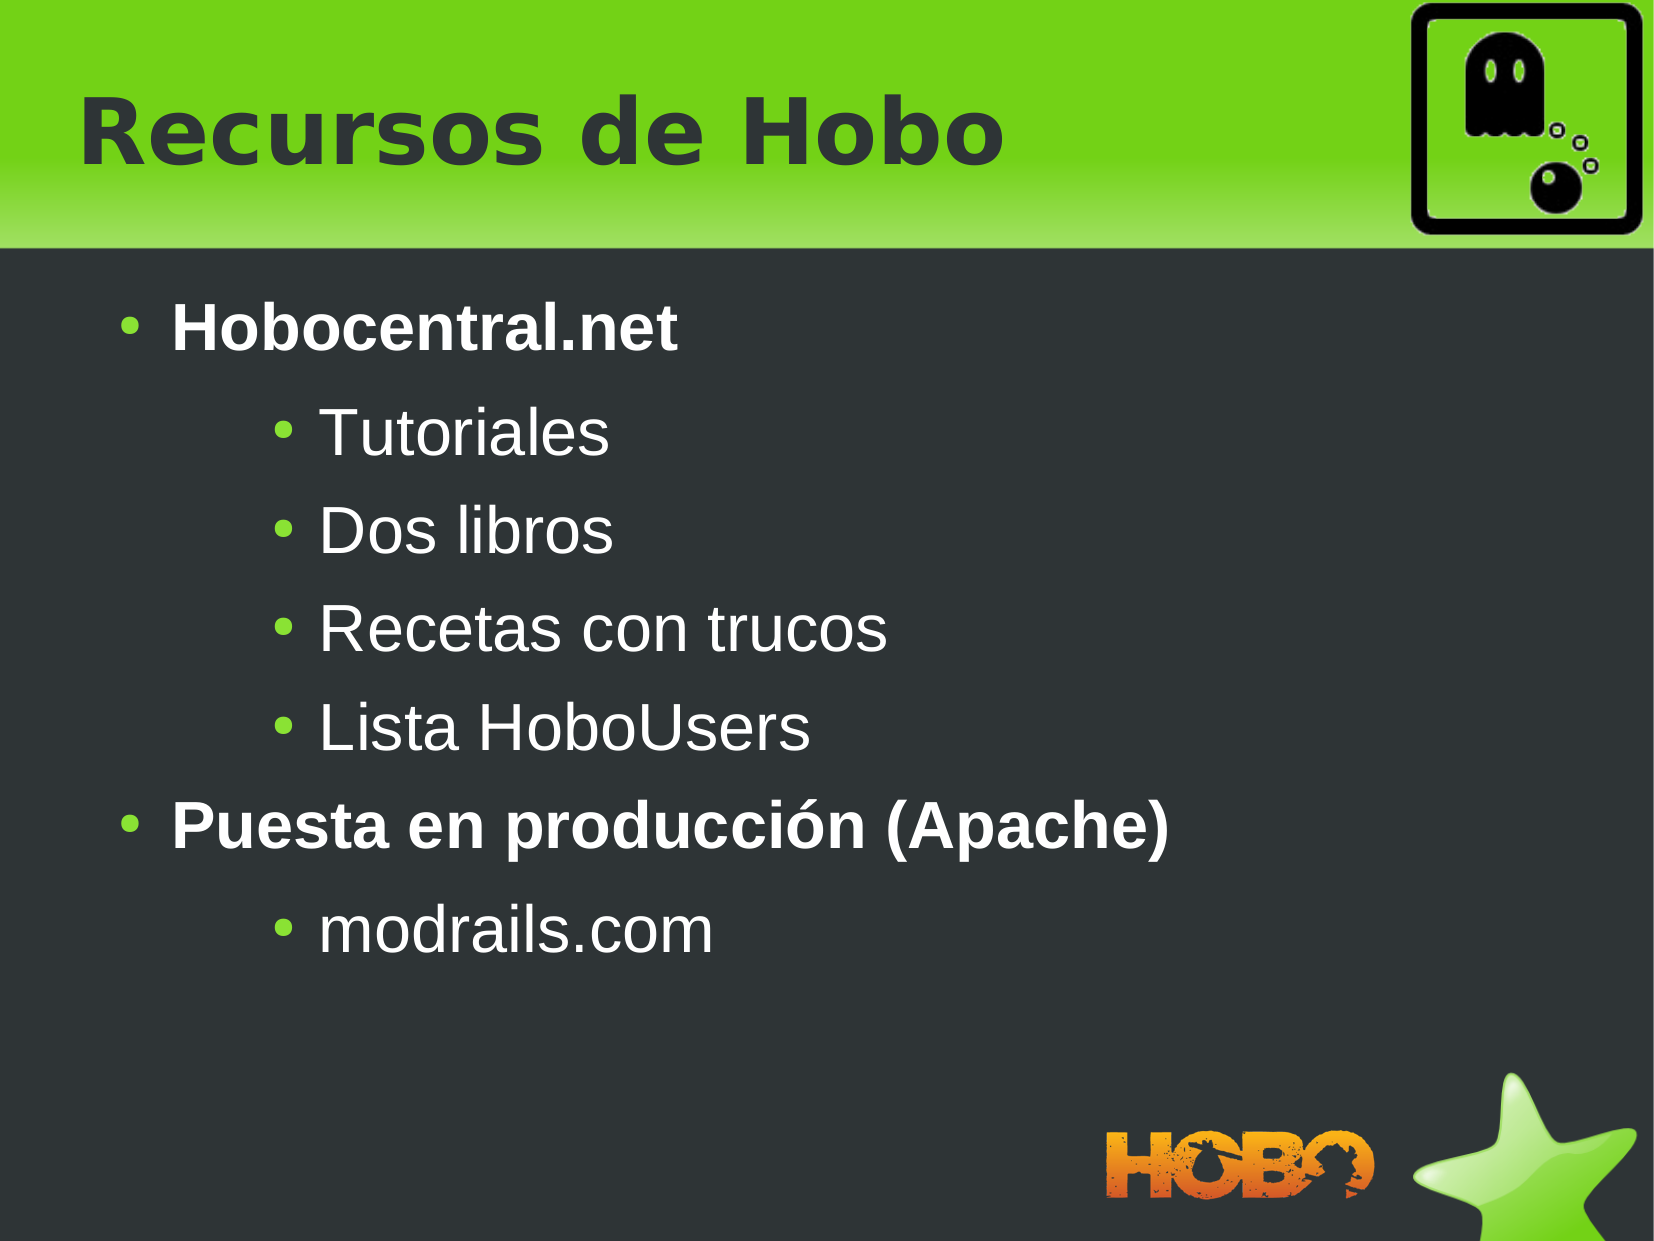

# Recursos de Hobo
Hobocentral.net
Tutoriales
Dos libros
Recetas con trucos
Lista HoboUsers
Puesta en producción (Apache)
modrails.com